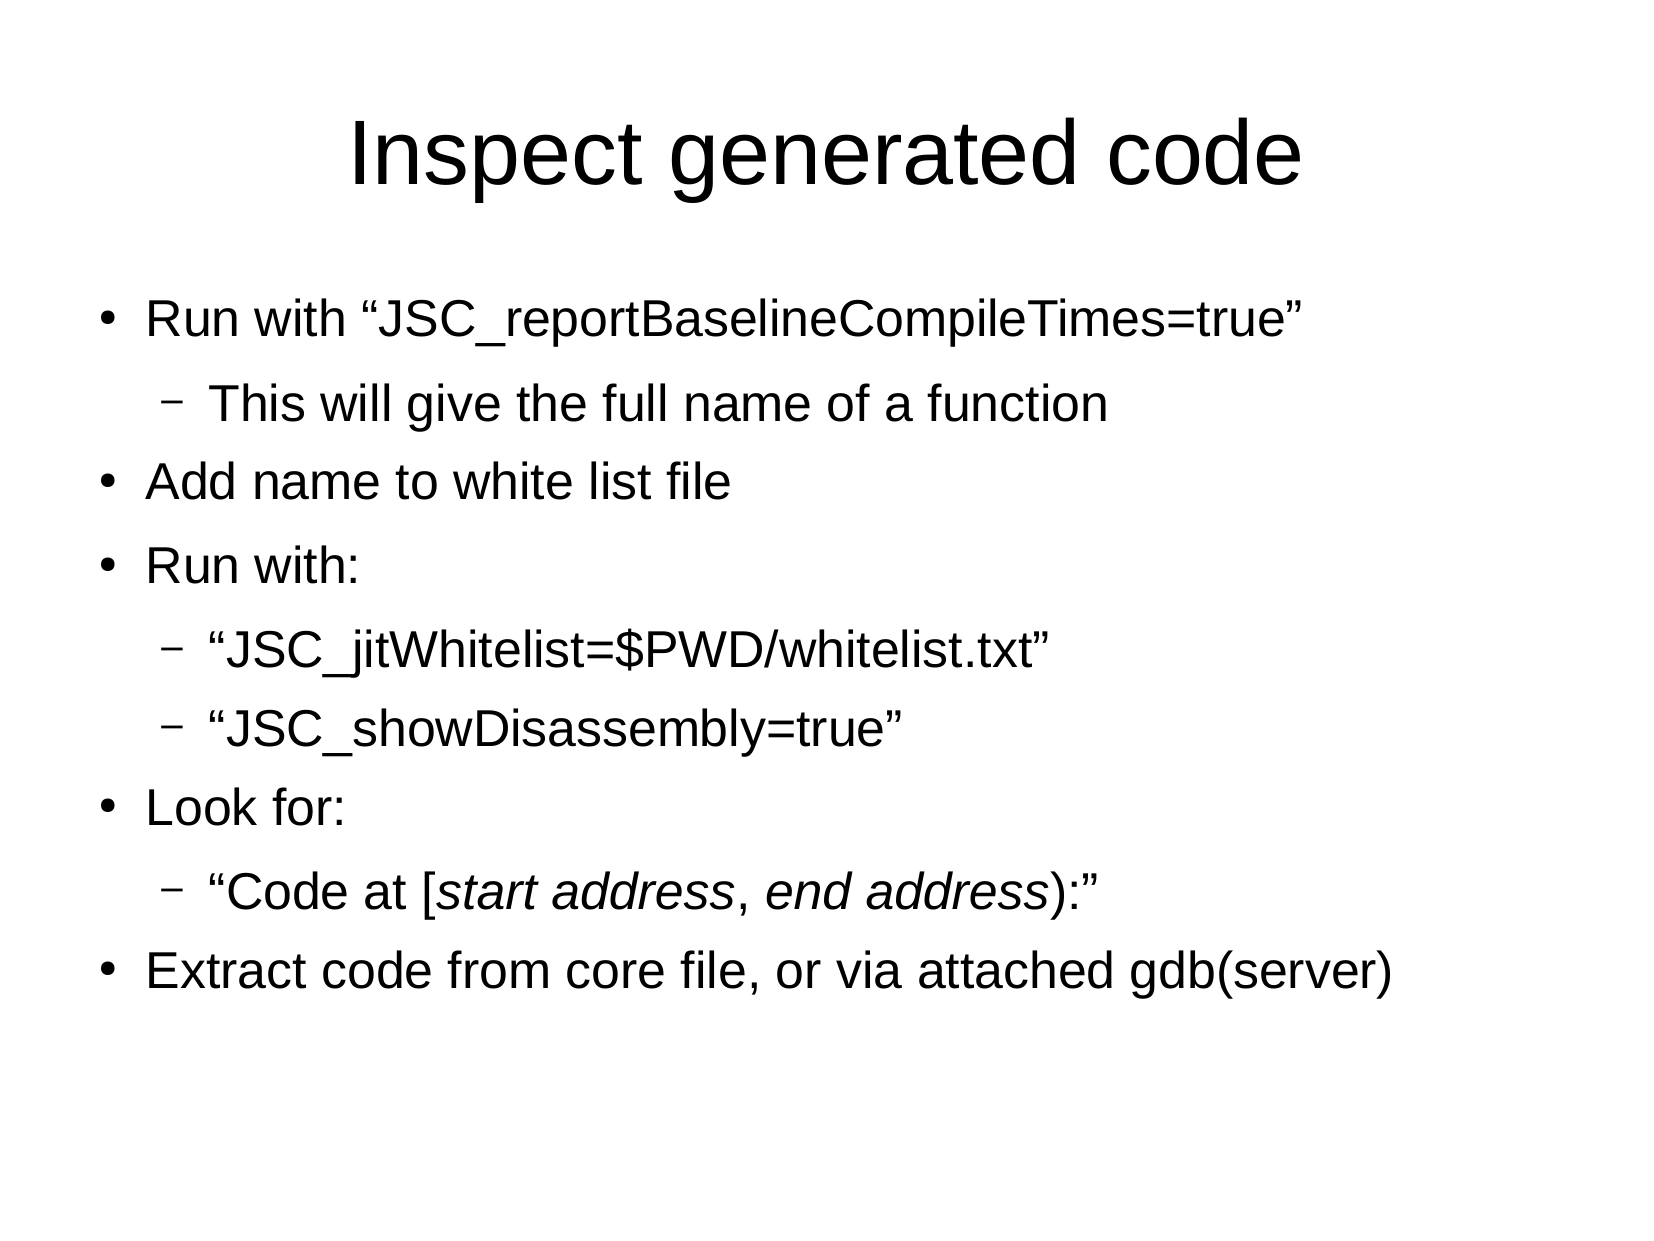

# Inspect generated code
Run with “JSC_reportBaselineCompileTimes=true”
This will give the full name of a function
Add name to white list file
Run with:
“JSC_jitWhitelist=$PWD/whitelist.txt”
“JSC_showDisassembly=true”
Look for:
“Code at [start address, end address):”
Extract code from core file, or via attached gdb(server)